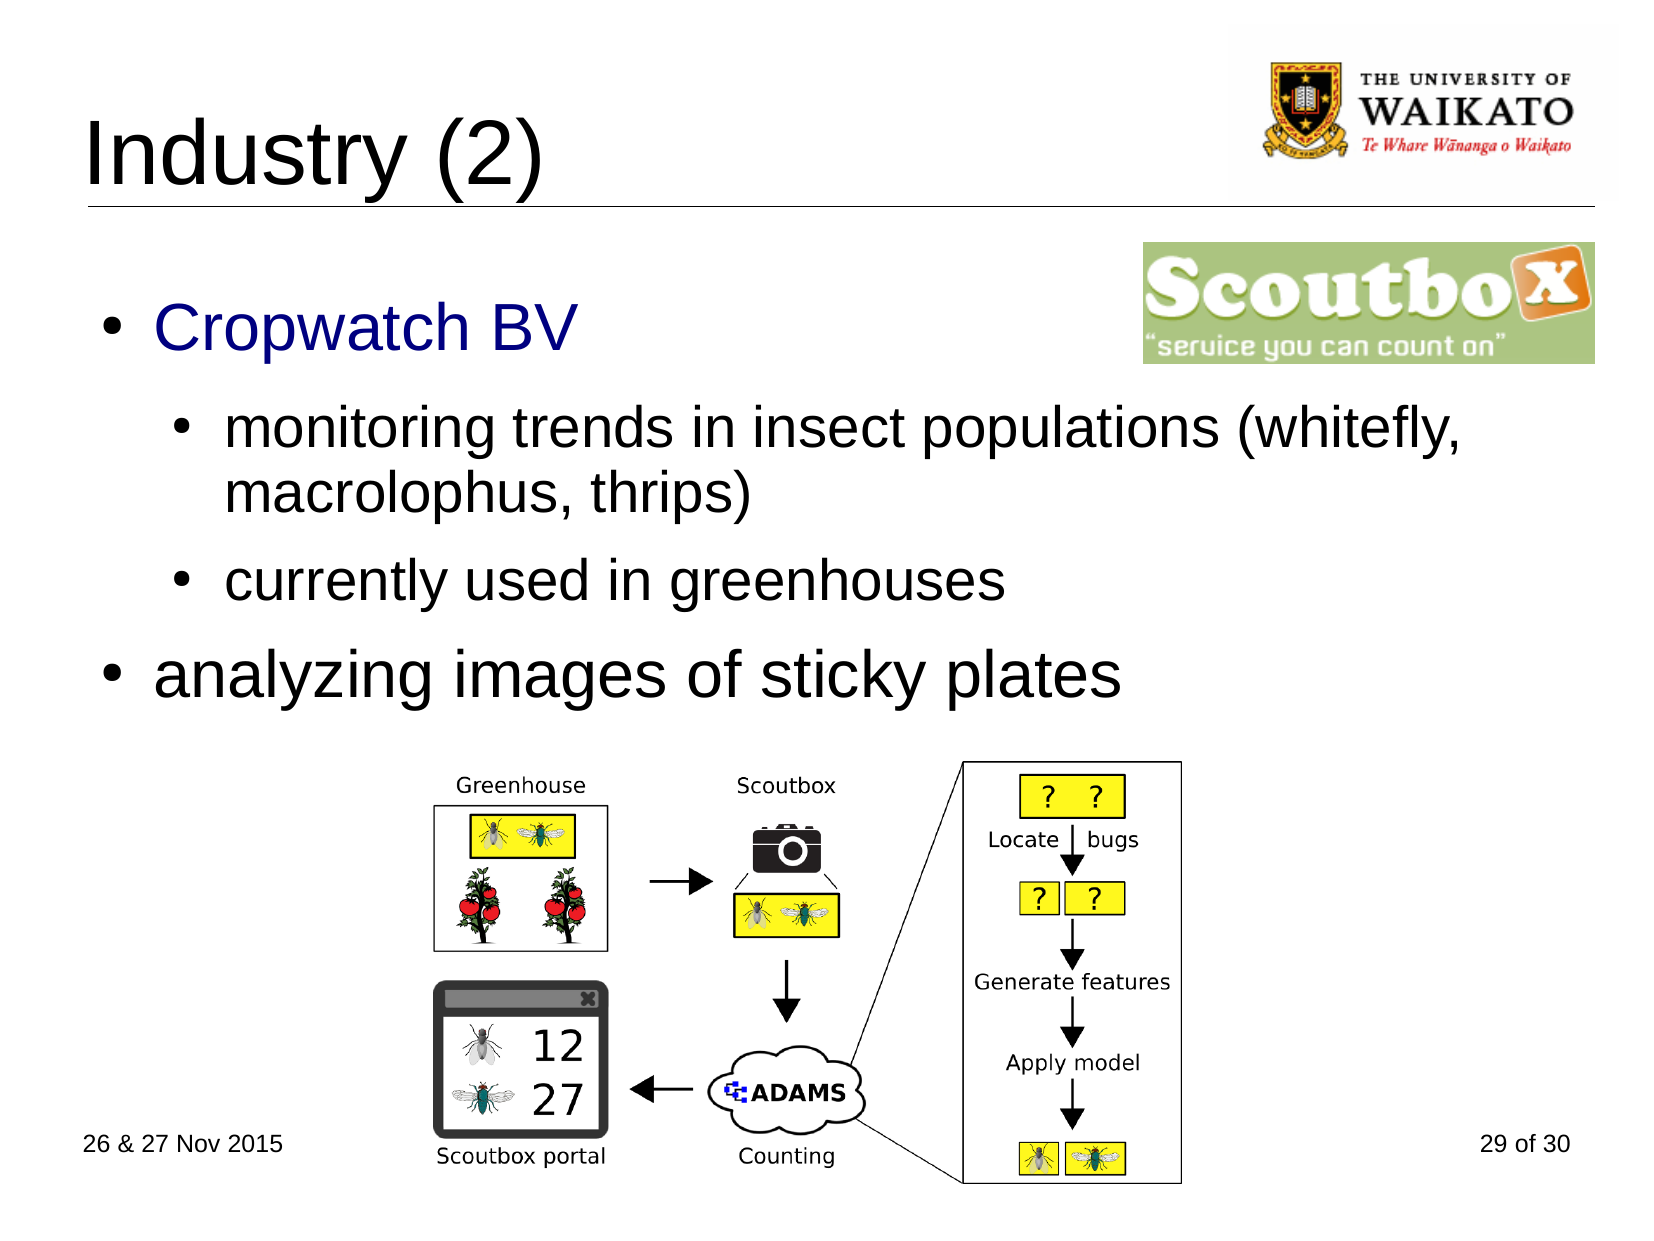

# Industry (2)
Cropwatch BV
monitoring trends in insect populations (whitefly, macrolophus, thrips)
currently used in greenhouses
analyzing images of sticky plates
26 & 27 Nov 2015
Peter Reutemann
29